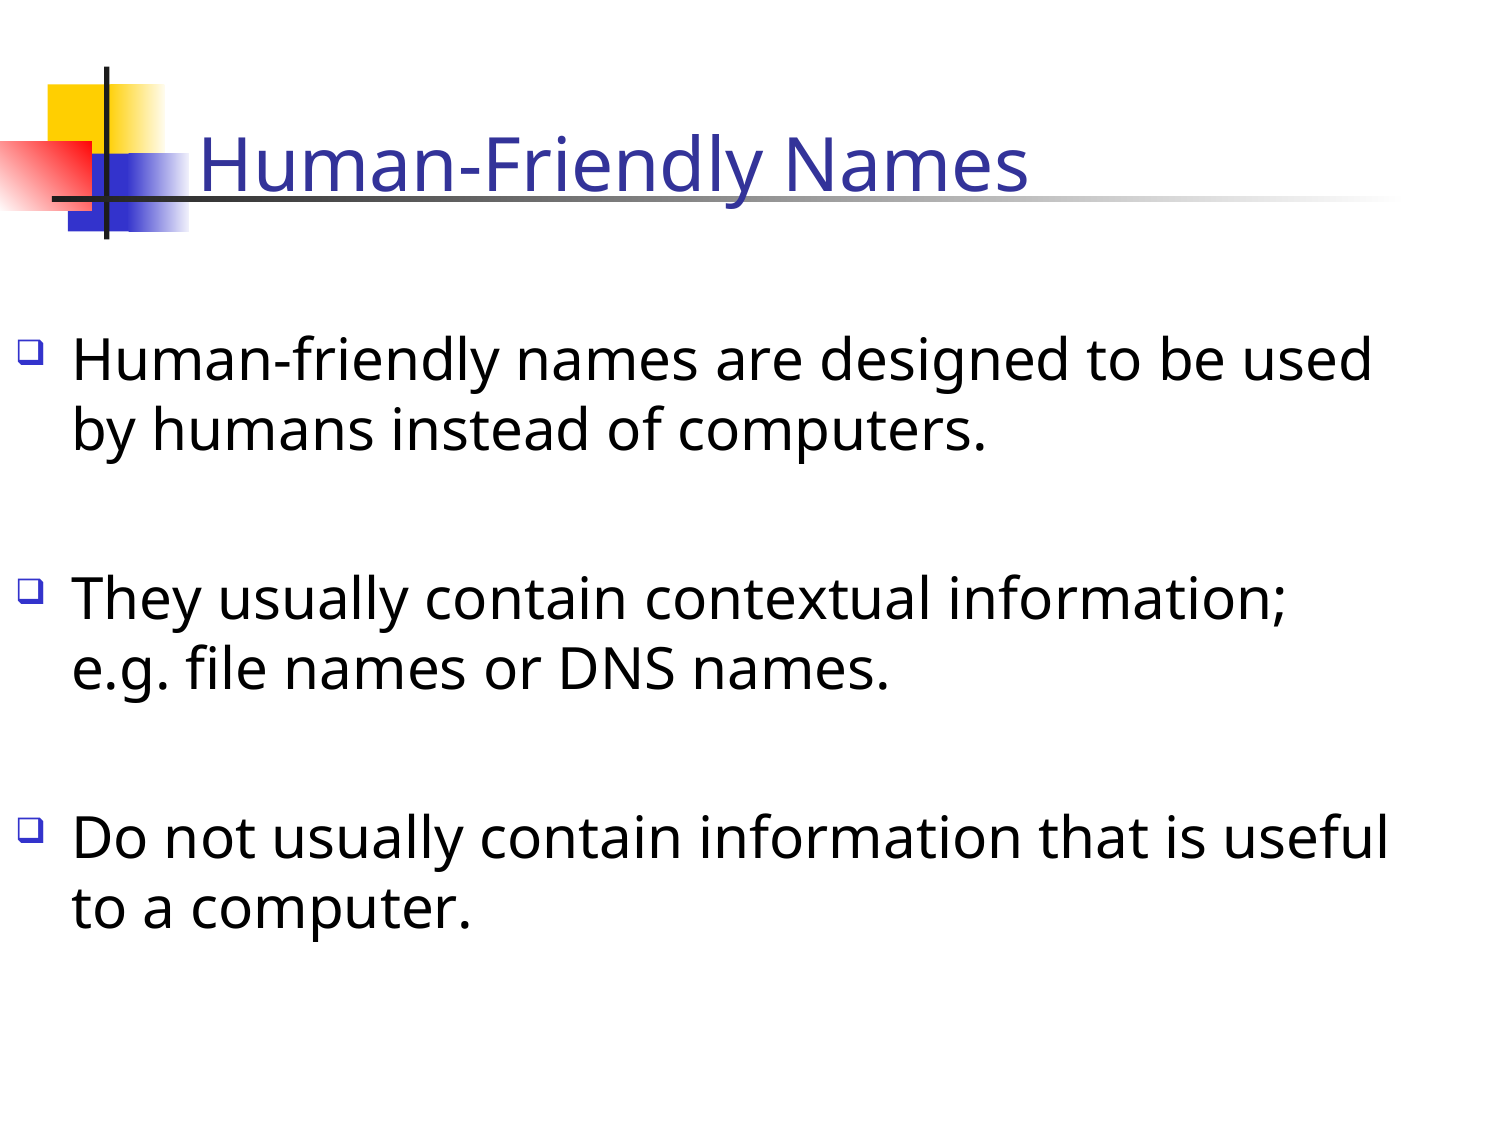

Human-Friendly Names
Human-friendly names are designed to be used by humans instead of computers.
They usually contain contextual information; e.g. file names or DNS names.
Do not usually contain information that is useful to a computer.